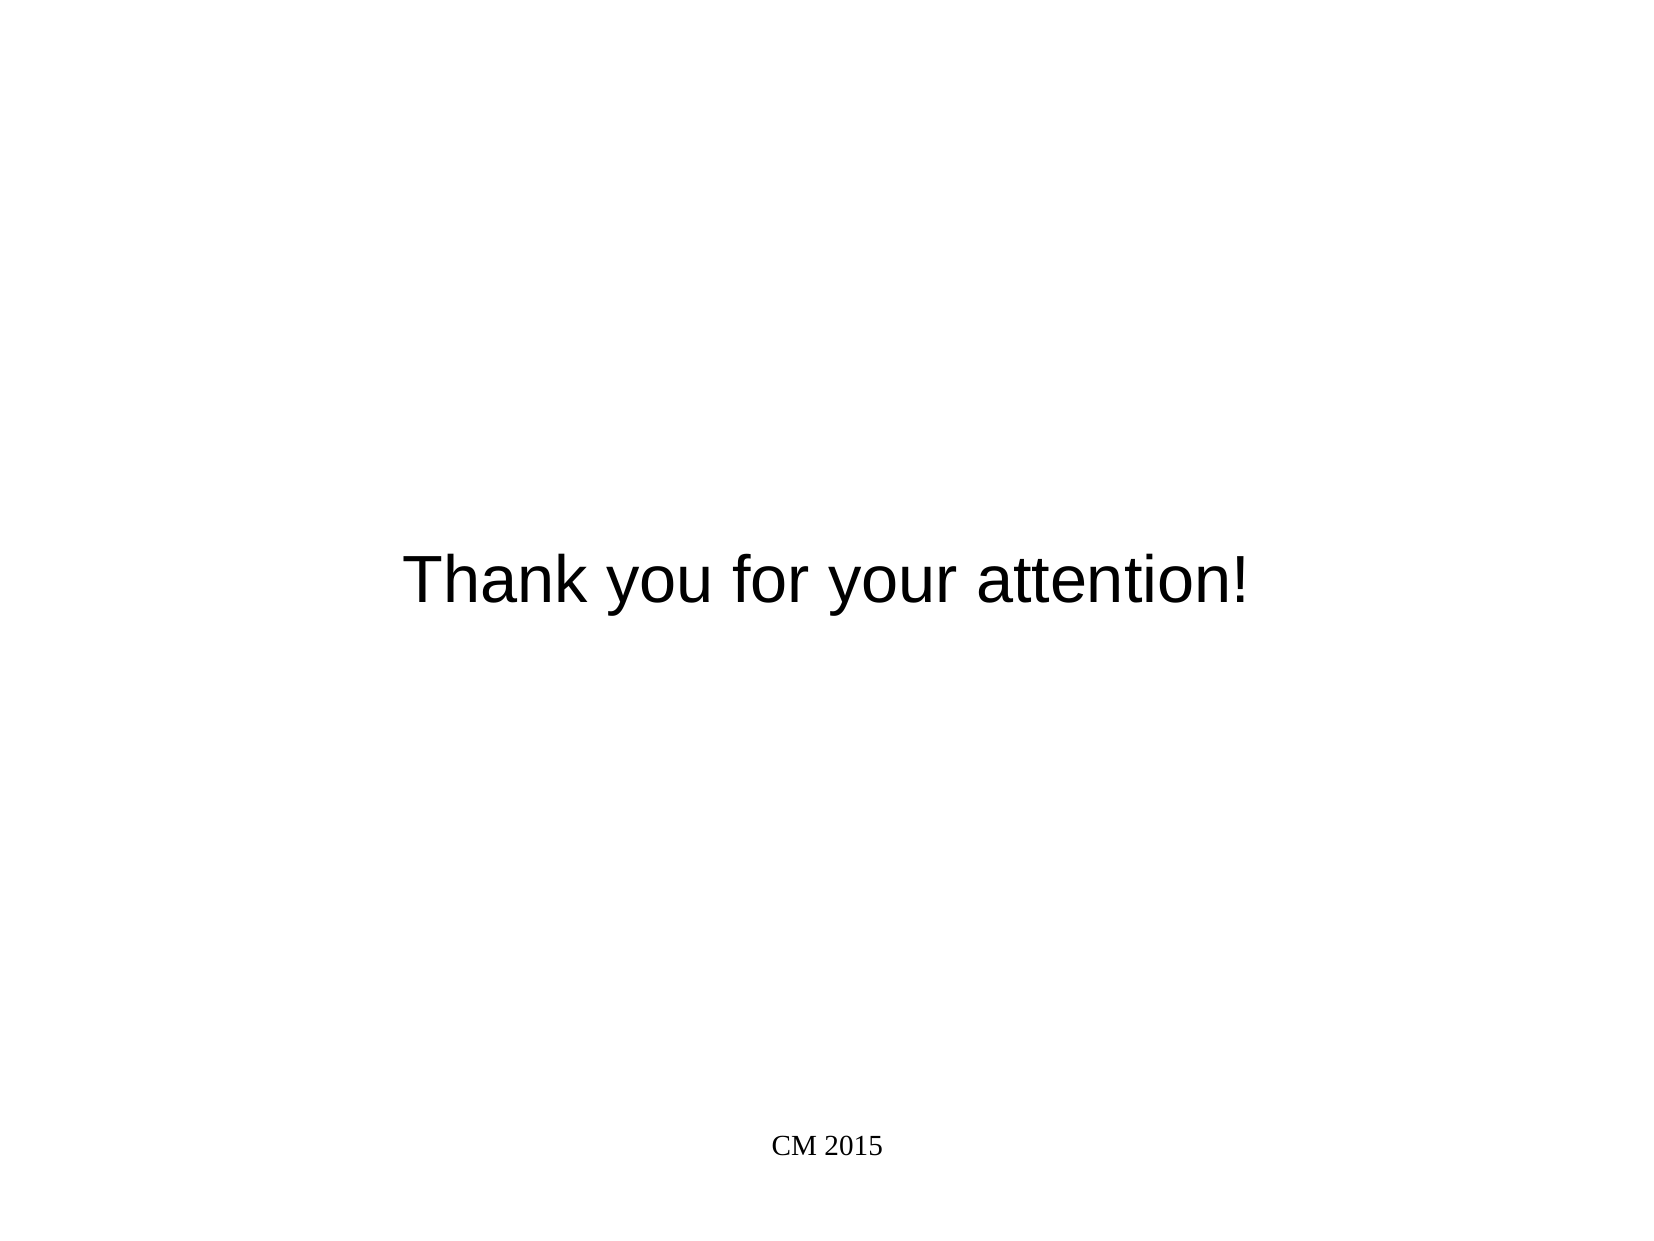

# Thank you for your attention!
CM 2015